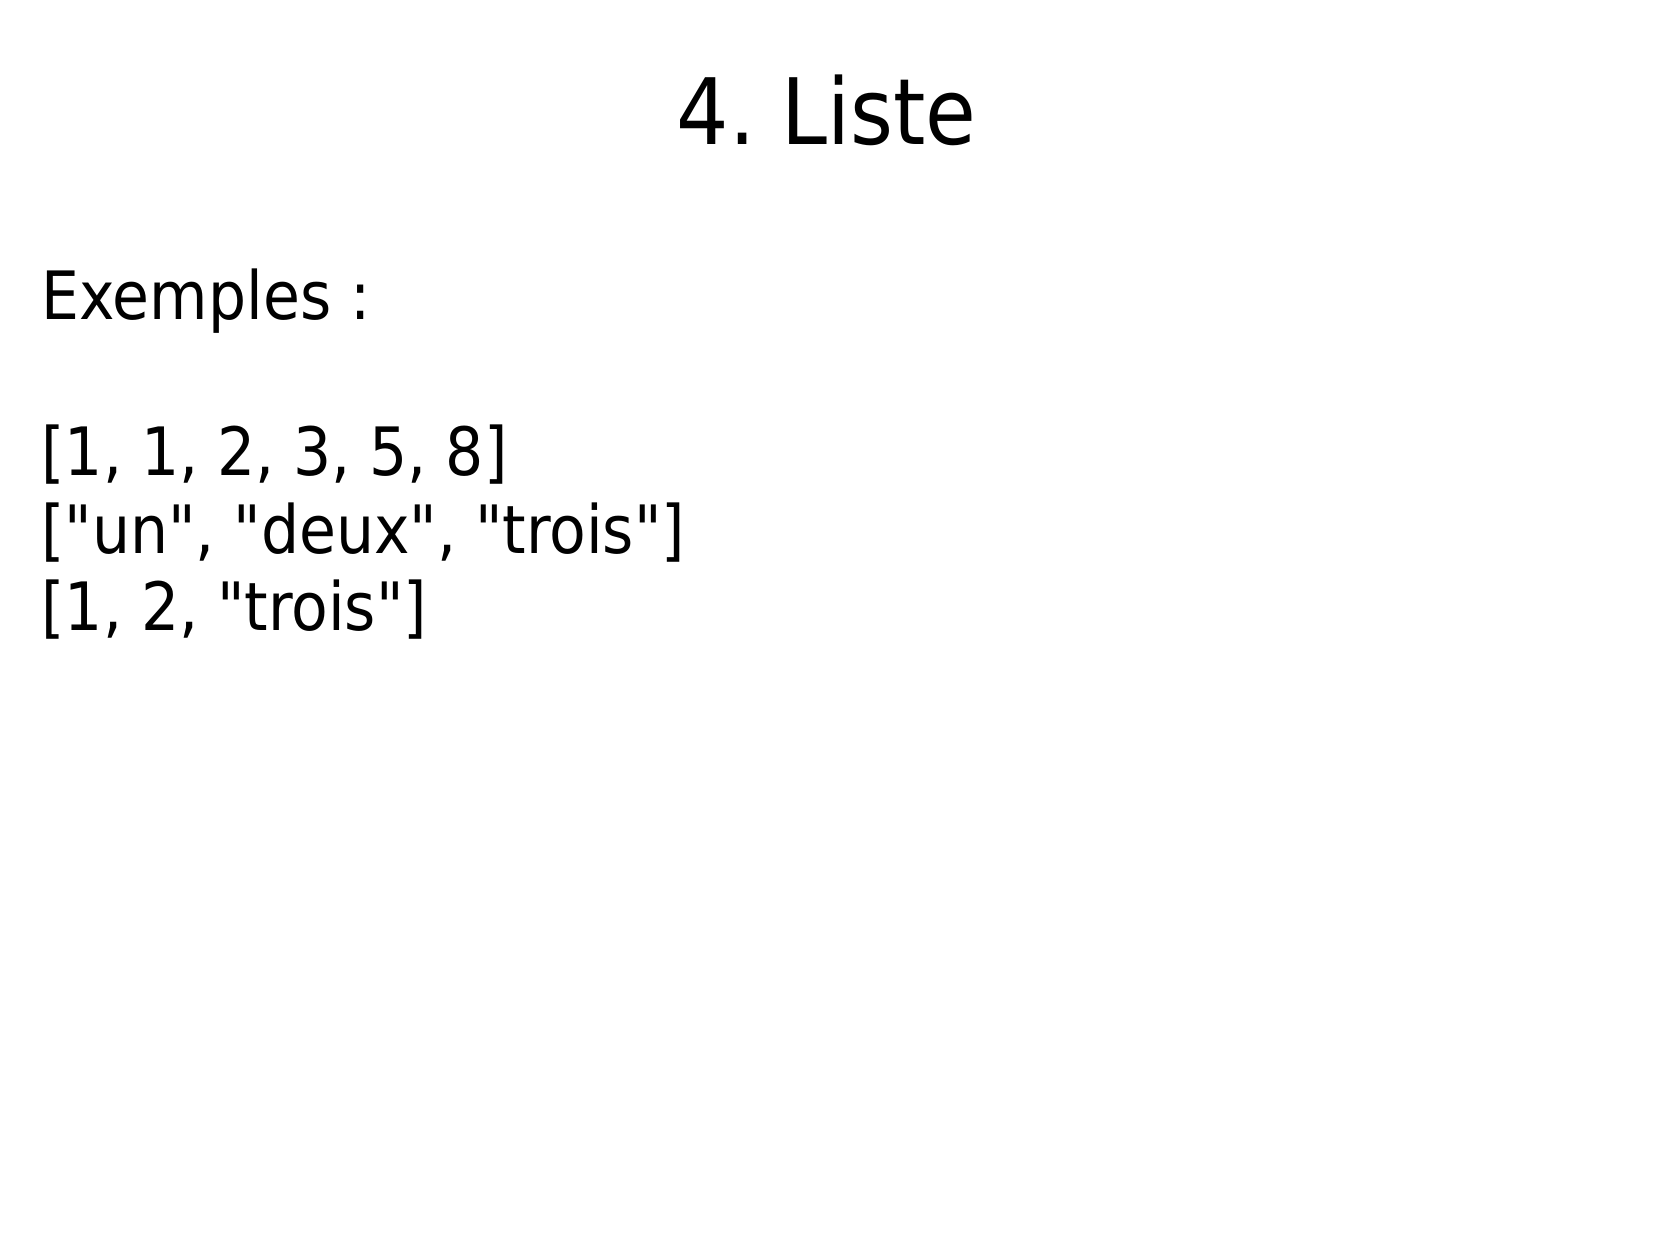

# 4. Liste
Exemples :
[1, 1, 2, 3, 5, 8]
["un", "deux", "trois"]
[1, 2, "trois"]